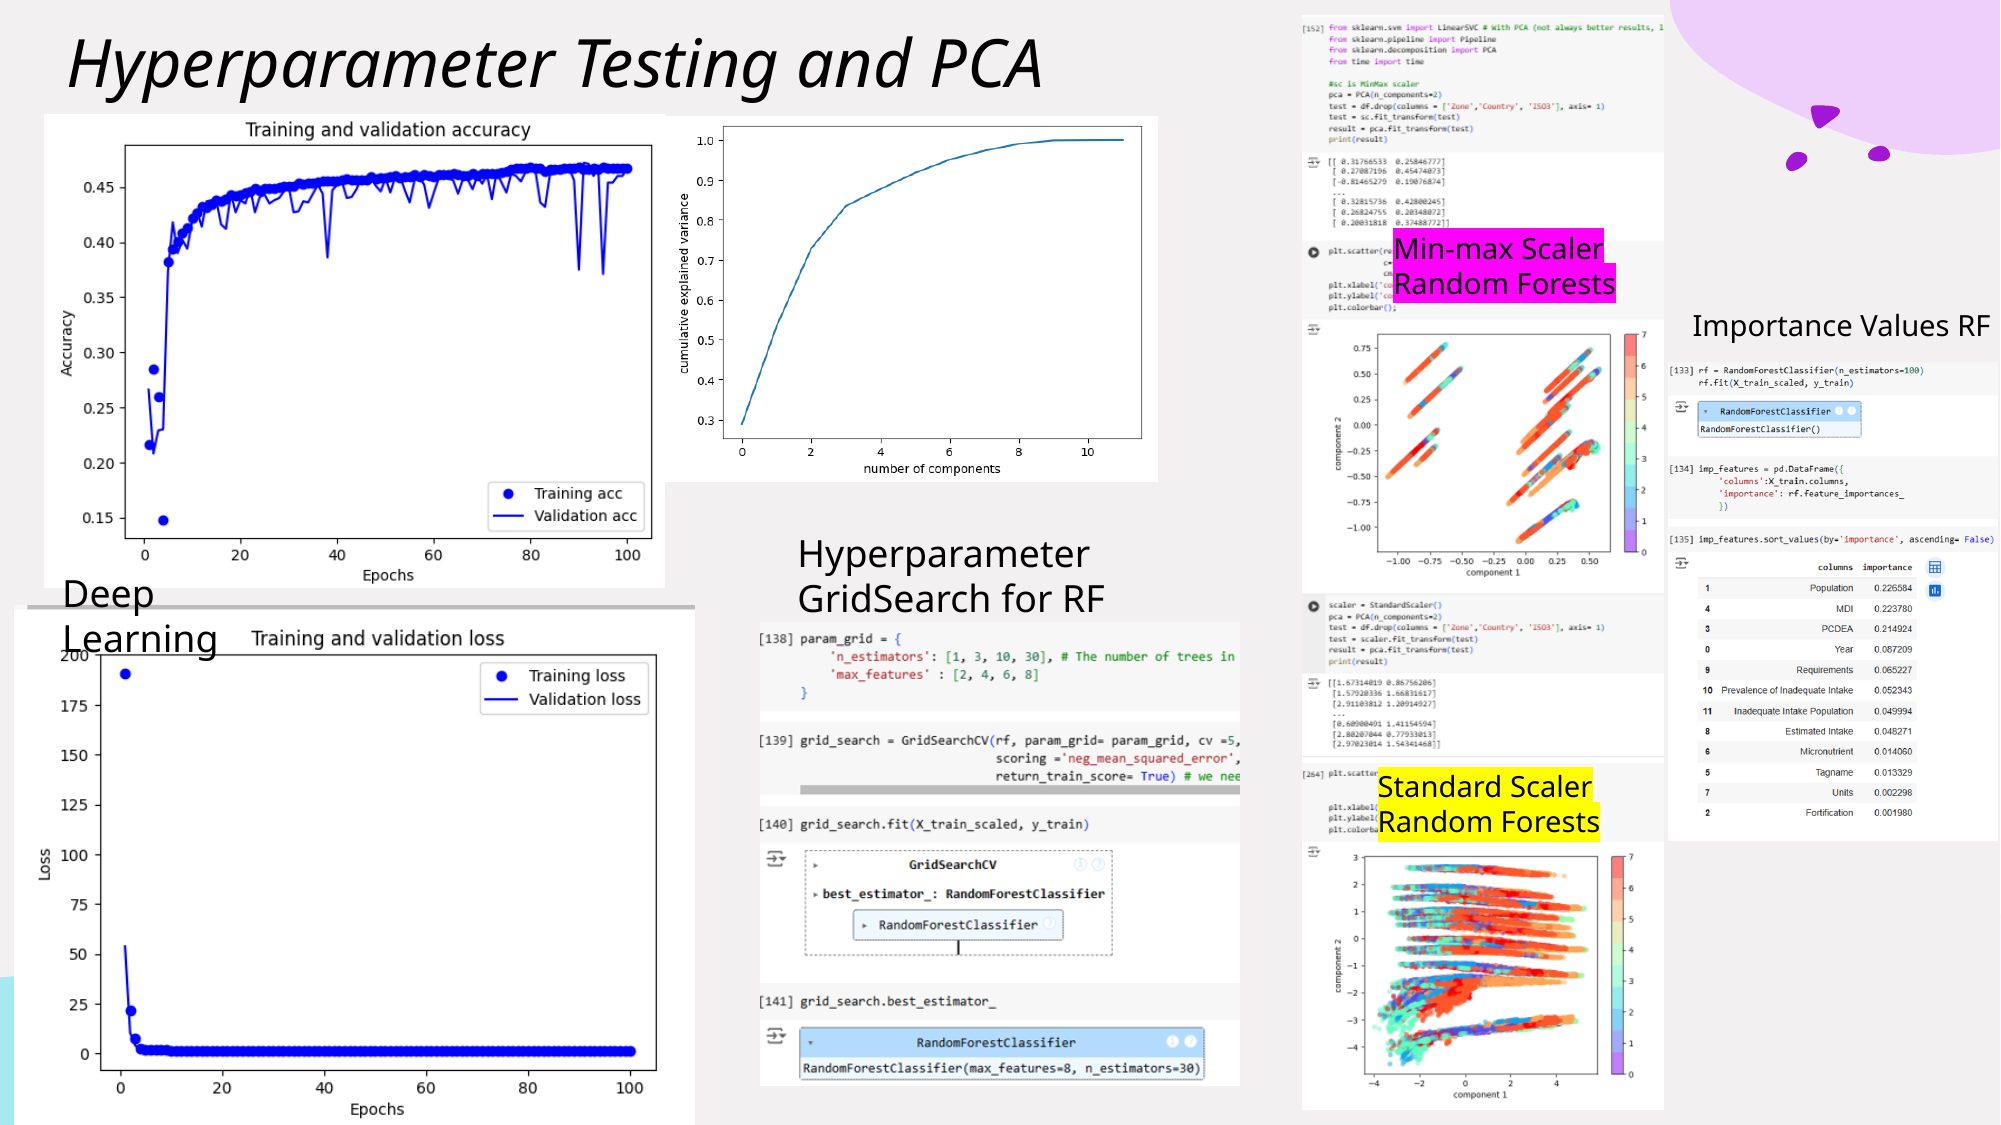

# Hyperparameter Testing and PCA
Min-max Scaler
Random Forests
Importance Values RF
Hyperparameter GridSearch for RF
Deep Learning
Standard Scaler
Random Forests